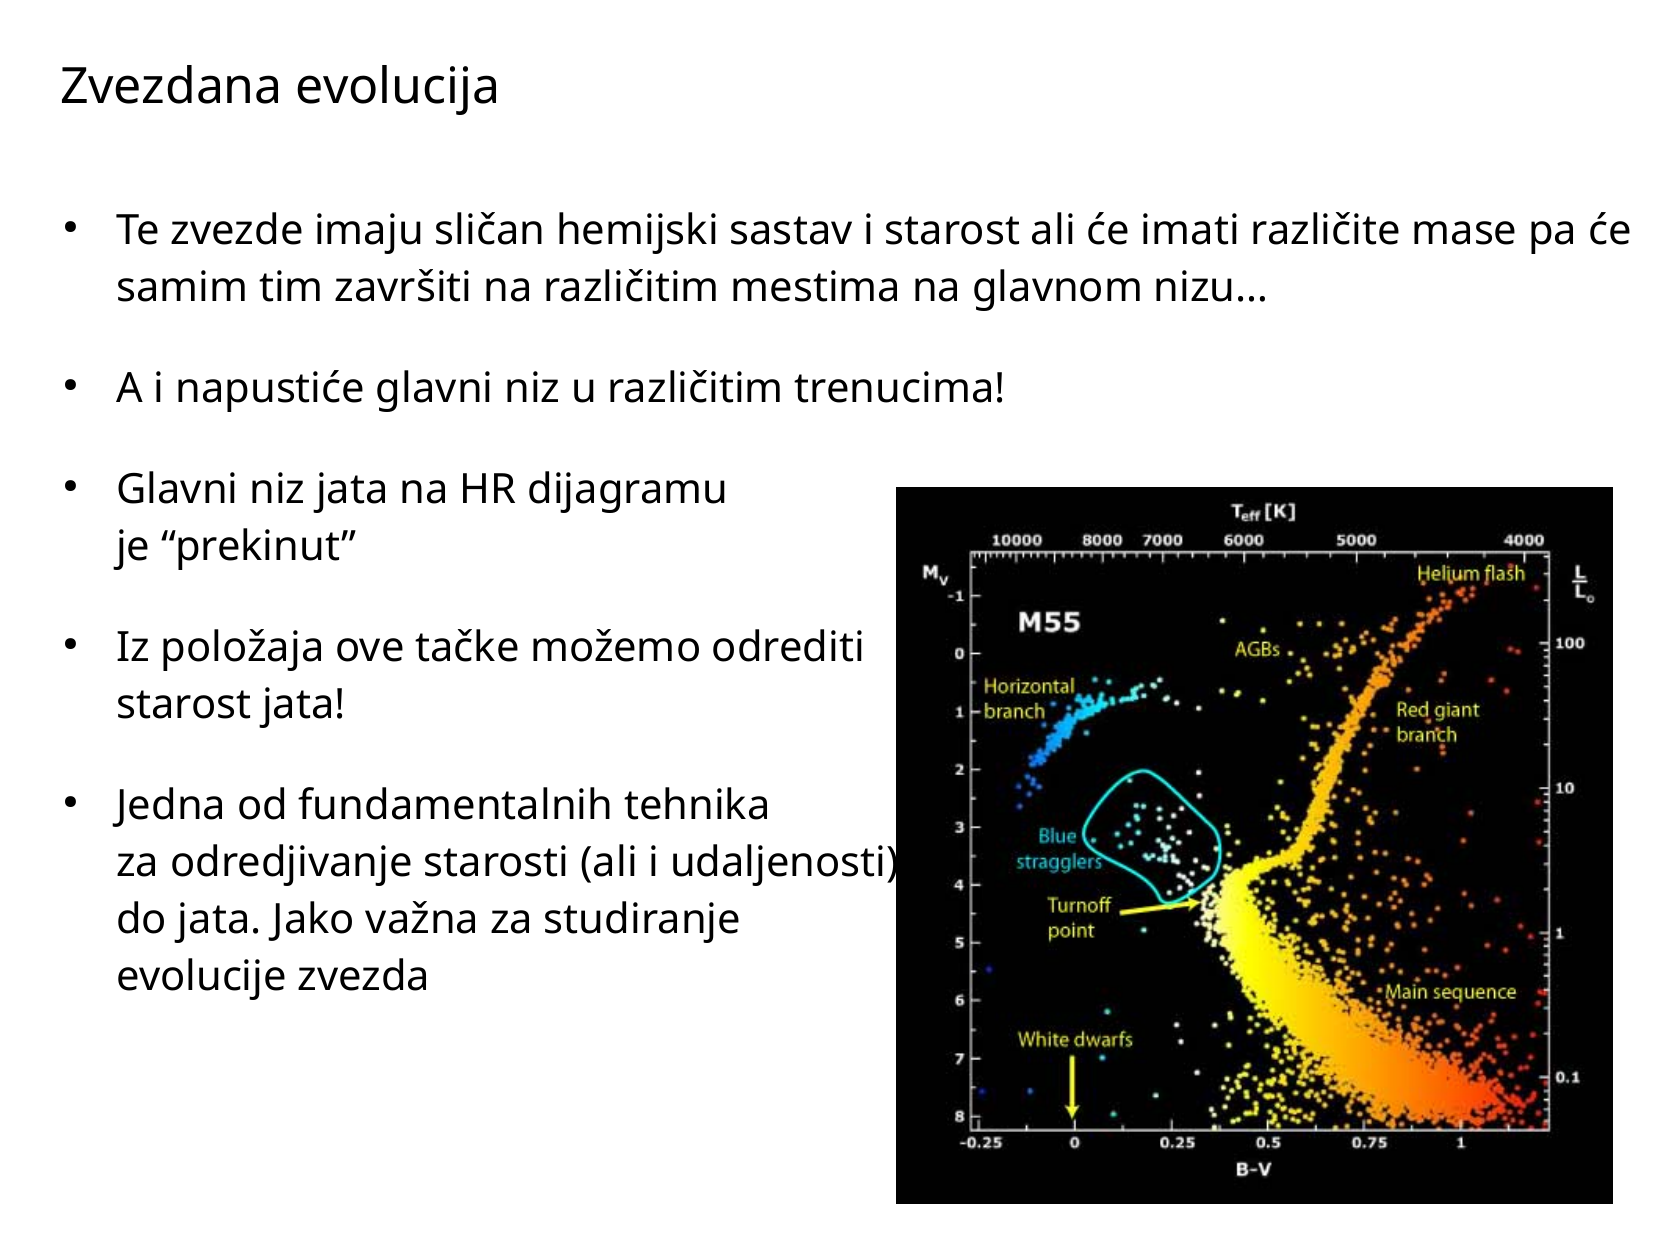

# Zvezdana evolucija
Te zvezde imaju sličan hemijski sastav i starost ali će imati različite mase pa će samim tim završiti na različitim mestima na glavnom nizu…
A i napustiće glavni niz u različitim trenucima!
Glavni niz jata na HR dijagramu
je “prekinut”
Iz položaja ove tačke možemo odrediti
starost jata!
Jedna od fundamentalnih tehnika
za odredjivanje starosti (ali i udaljenosti)
do jata. Jako važna za studiranje
evolucije zvezda